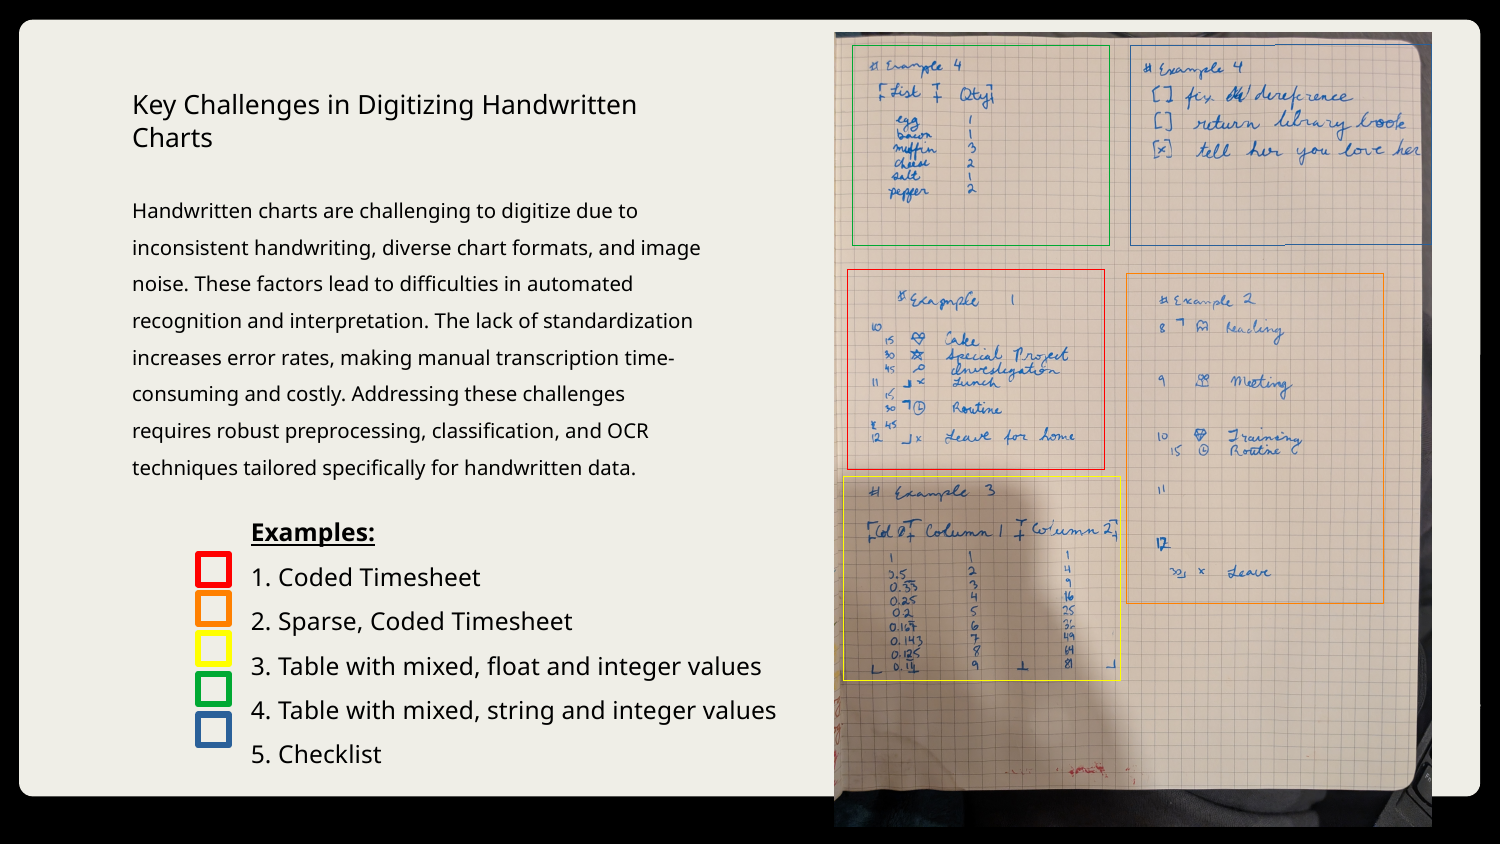

# Key Challenges in Digitizing Handwritten Charts
Handwritten charts are challenging to digitize due to inconsistent handwriting, diverse chart formats, and image noise. These factors lead to difficulties in automated recognition and interpretation. The lack of standardization increases error rates, making manual transcription time-consuming and costly. Addressing these challenges requires robust preprocessing, classification, and OCR techniques tailored specifically for handwritten data.
Examples:
1. Coded Timesheet
2. Sparse, Coded Timesheet
3. Table with mixed, float and integer values
4. Table with mixed, string and integer values
5. Checklist
Your Company Name